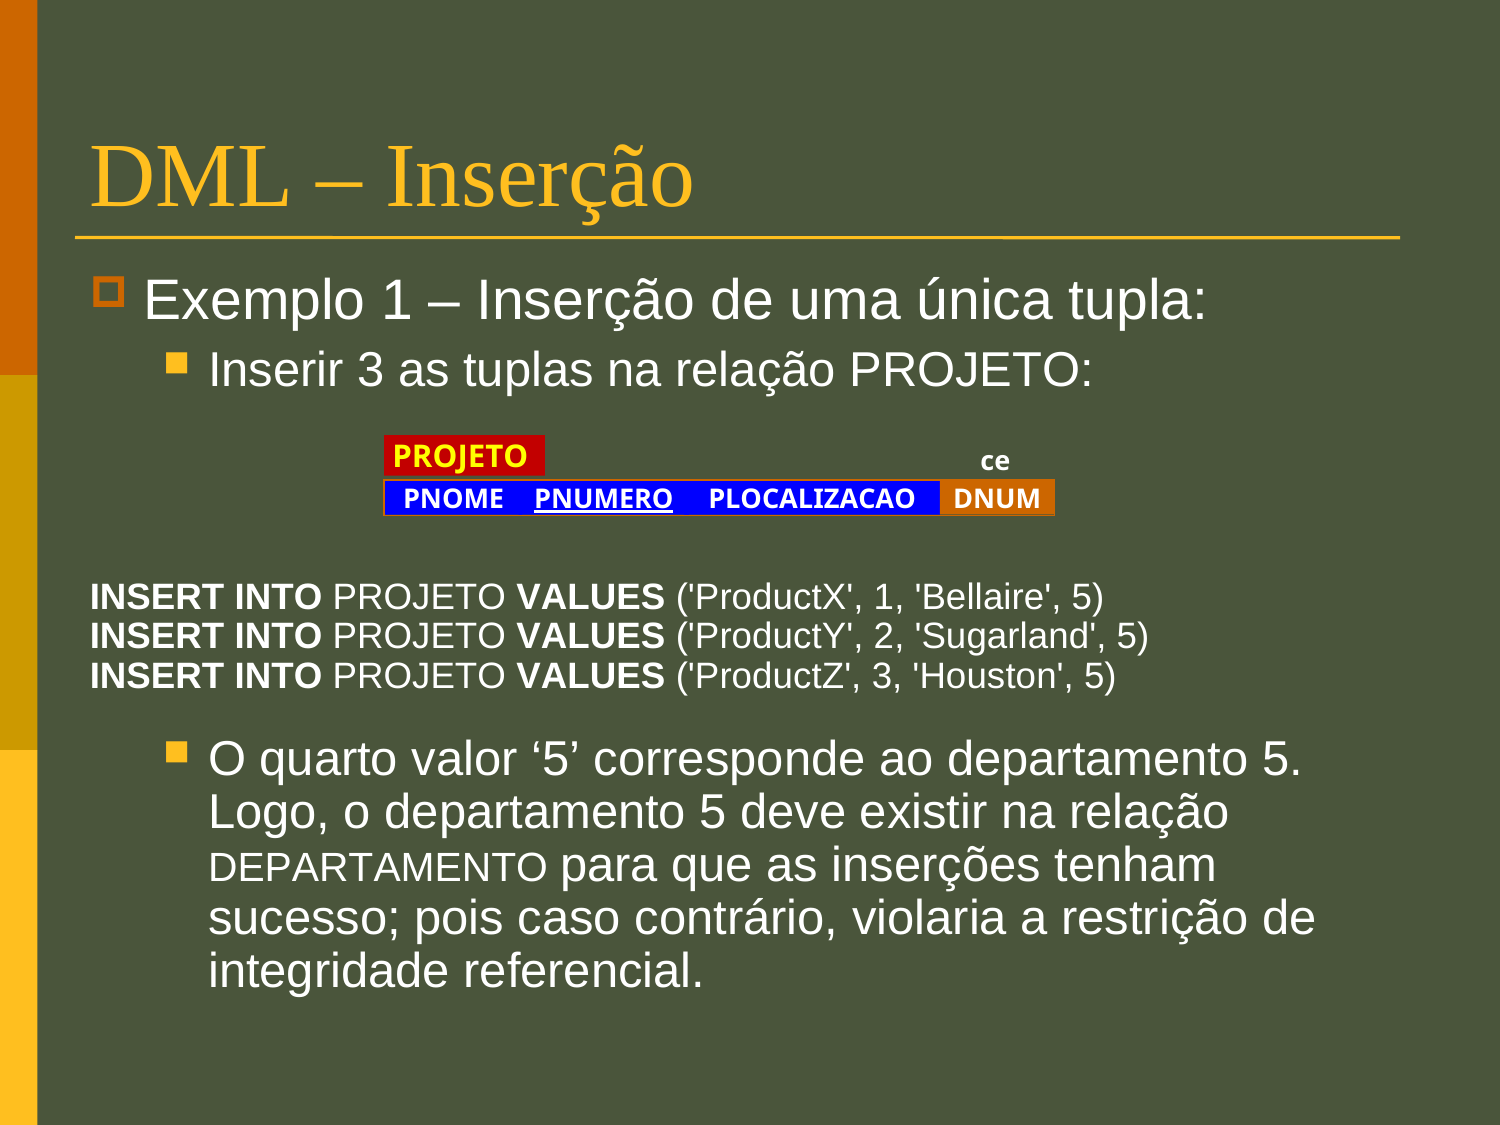

# DML – Inserção
Exemplo 1 – Inserção de uma única tupla:
Inserir 3 as tuplas na relação PROJETO:
INSERT INTO PROJETO VALUES ('ProductX', 1, 'Bellaire', 5)
INSERT INTO PROJETO VALUES ('ProductY', 2, 'Sugarland', 5)
INSERT INTO PROJETO VALUES ('ProductZ', 3, 'Houston', 5)
O quarto valor ‘5’ corresponde ao departamento 5. Logo, o departamento 5 deve existir na relação DEPARTAMENTO para que as inserções tenham sucesso; pois caso contrário, violaria a restrição de integridade referencial.
 PROJETO
ce
DNUM
PNOME
PNUMERO
PLOCALIZACAO